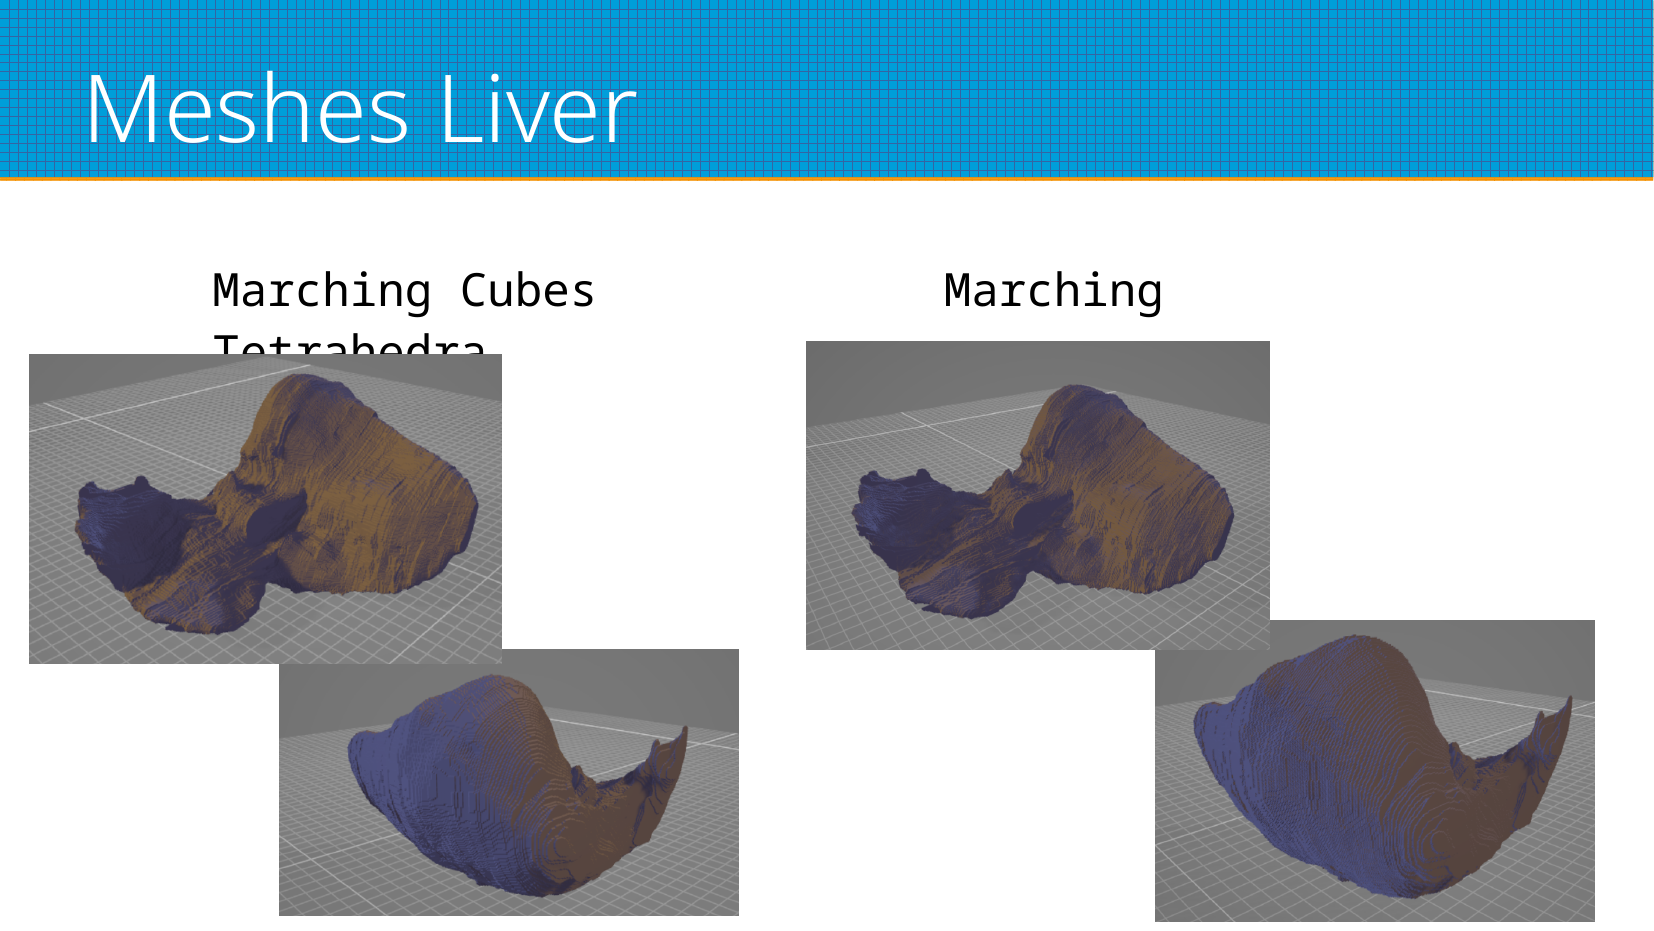

# Meshes Liver
Marching Cubes Marching Tetrahedra